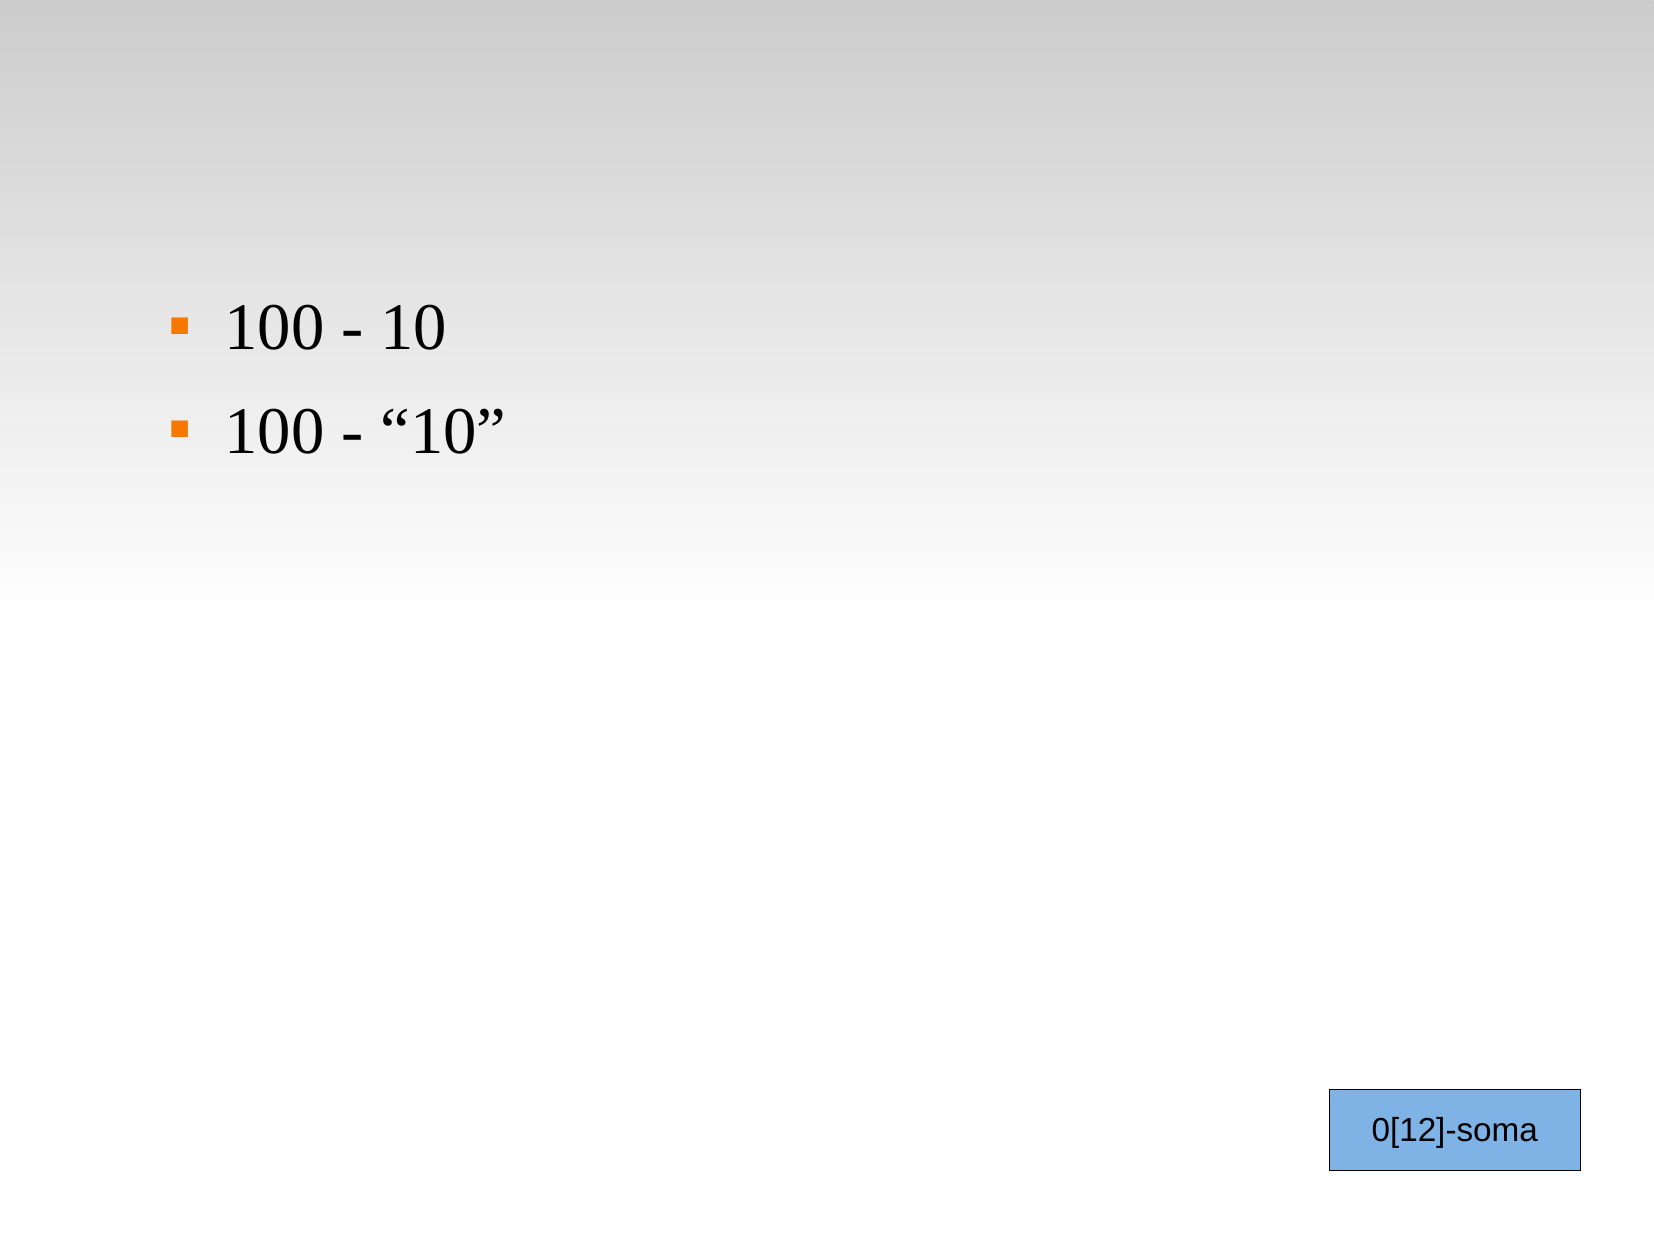

#
100 - 10
100 - “10”
0[12]-soma